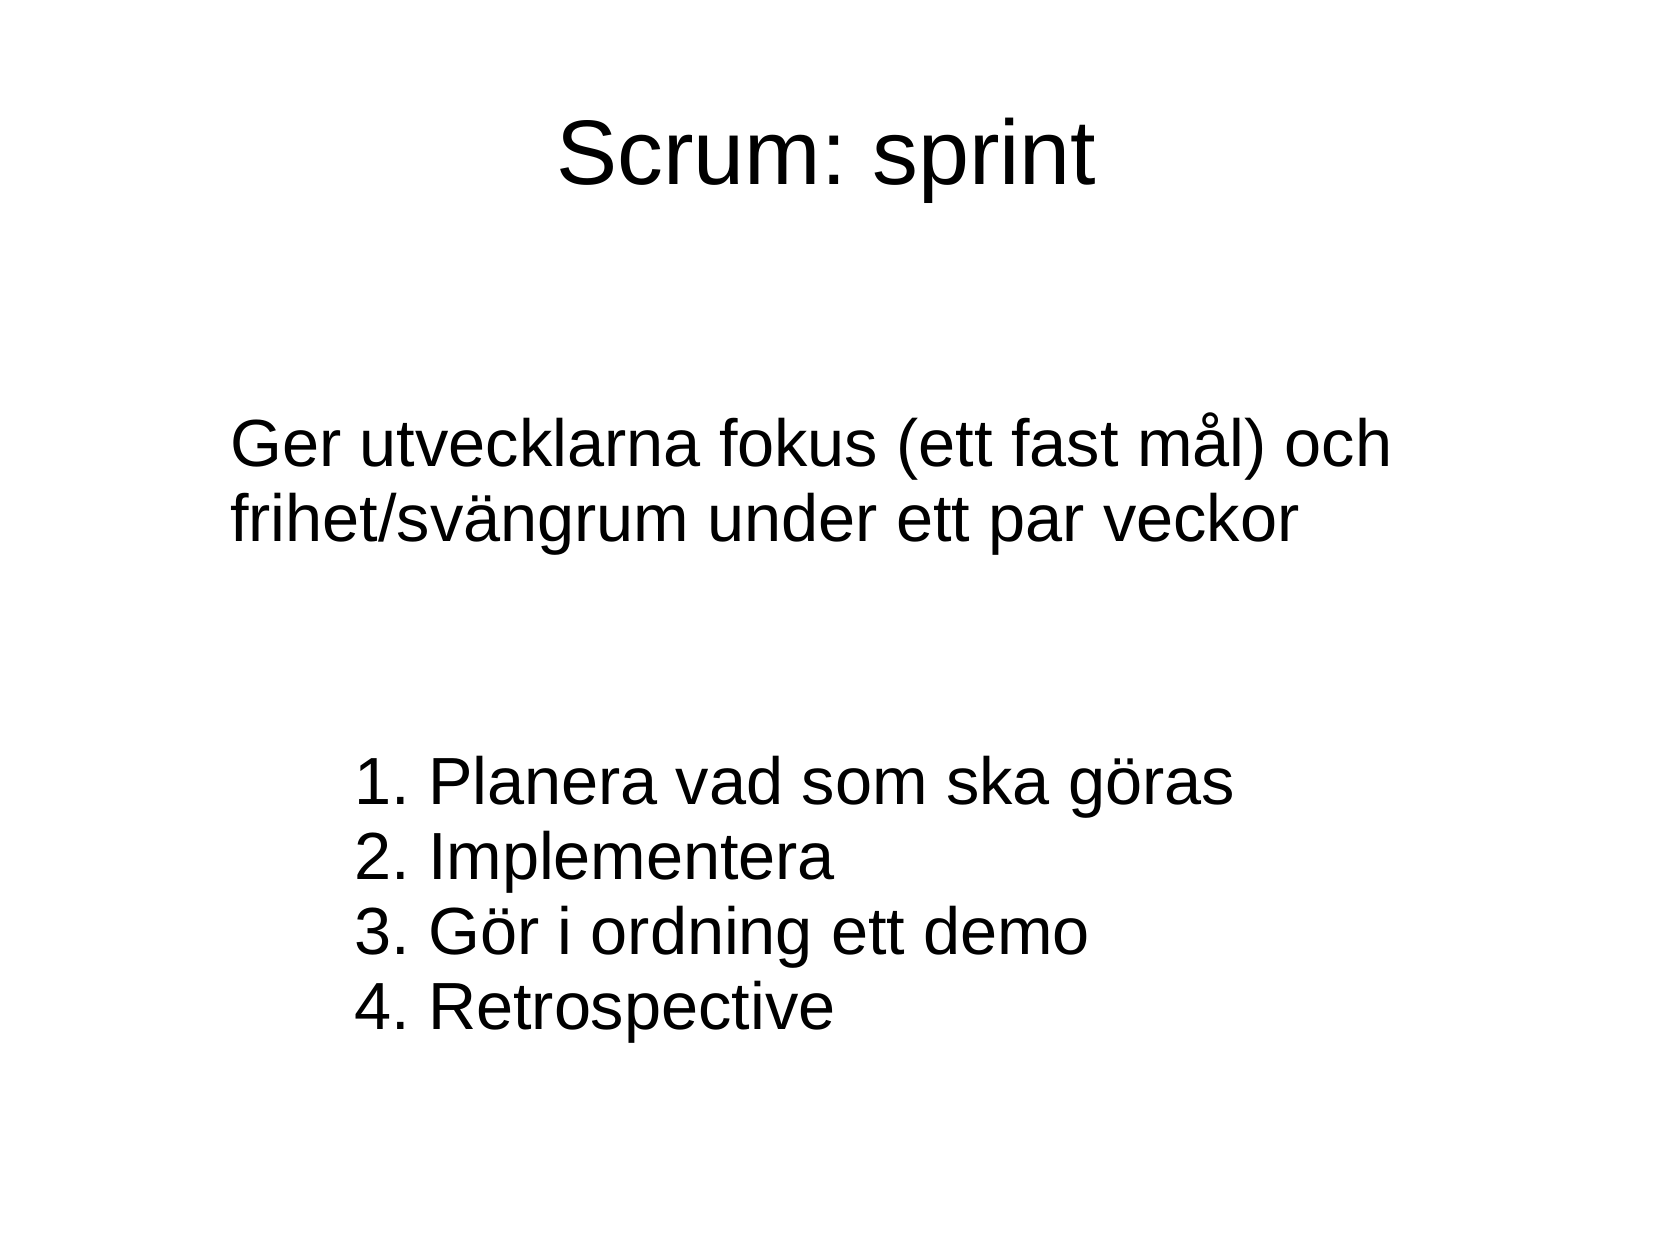

# Scrum: sprint
Ger utvecklarna fokus (ett fast mål) och frihet/svängrum under ett par veckor
1. Planera vad som ska göras
2. Implementera
3. Gör i ordning ett demo
4. Retrospective